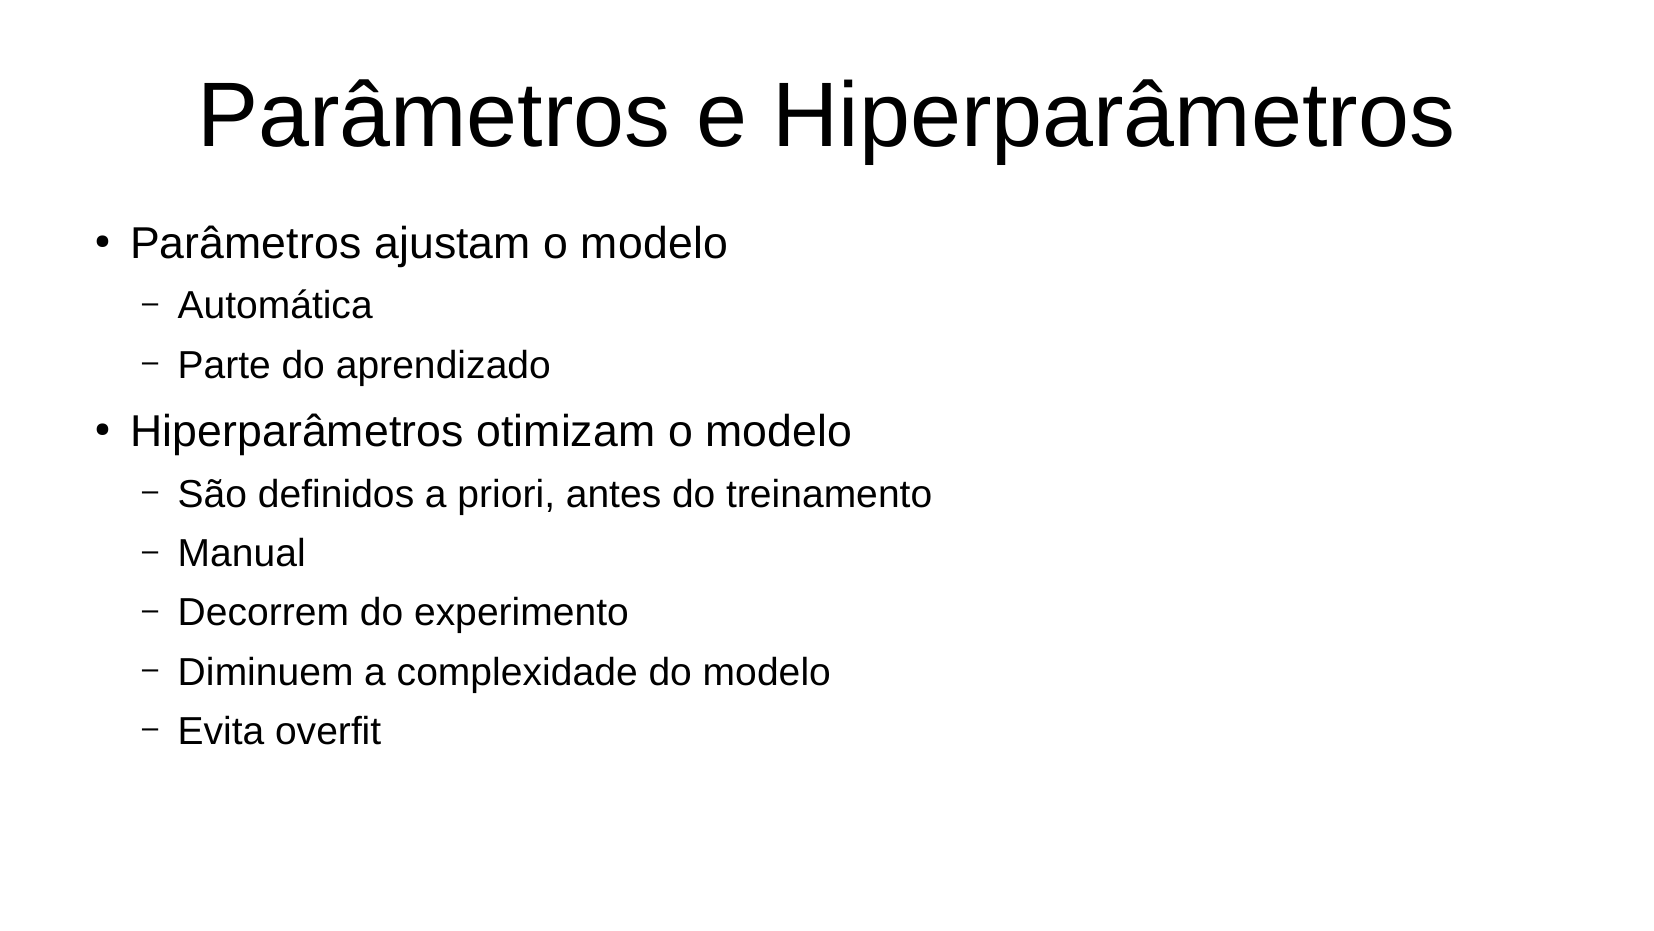

# Parâmetros e Hiperparâmetros
Parâmetros ajustam o modelo
Automática
Parte do aprendizado
Hiperparâmetros otimizam o modelo
São definidos a priori, antes do treinamento
Manual
Decorrem do experimento
Diminuem a complexidade do modelo
Evita overfit